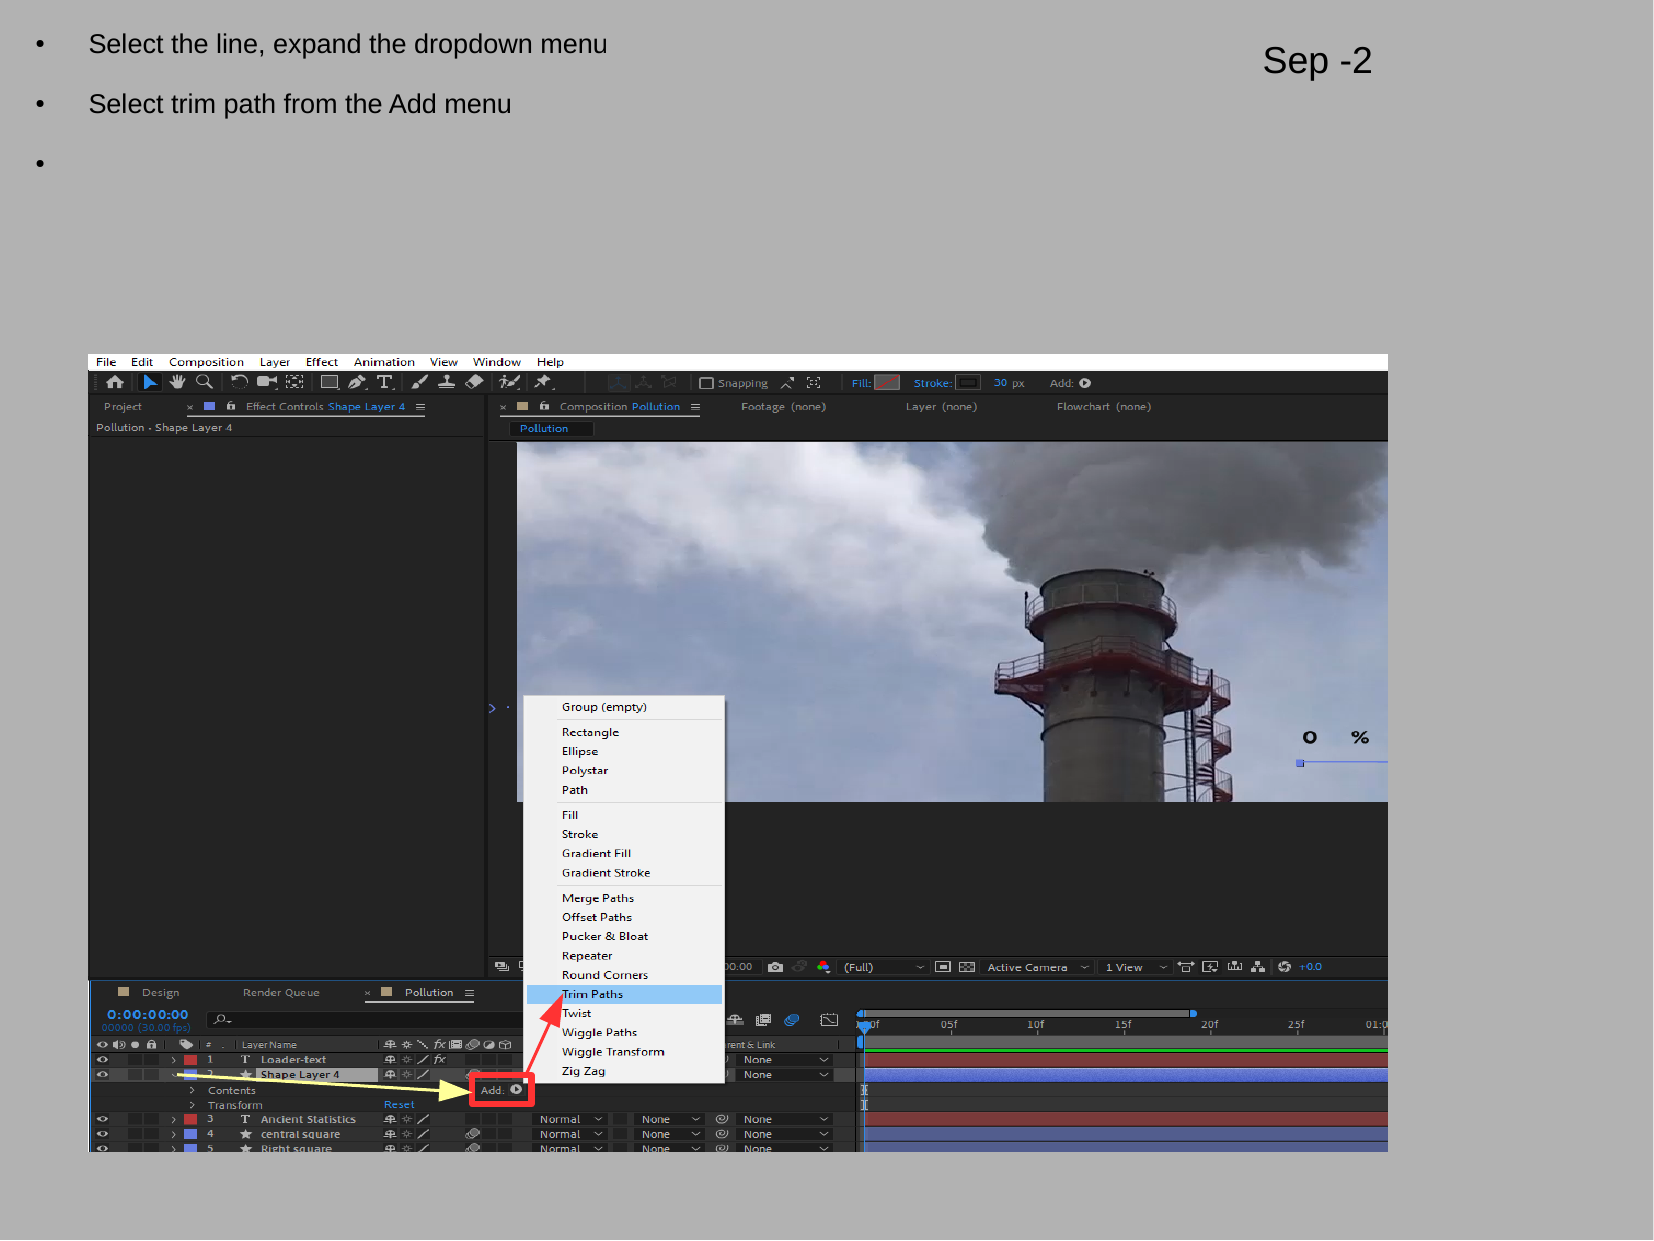

# Select the line, expand the dropdown menu
Select trim path from the Add menu
Sep -2